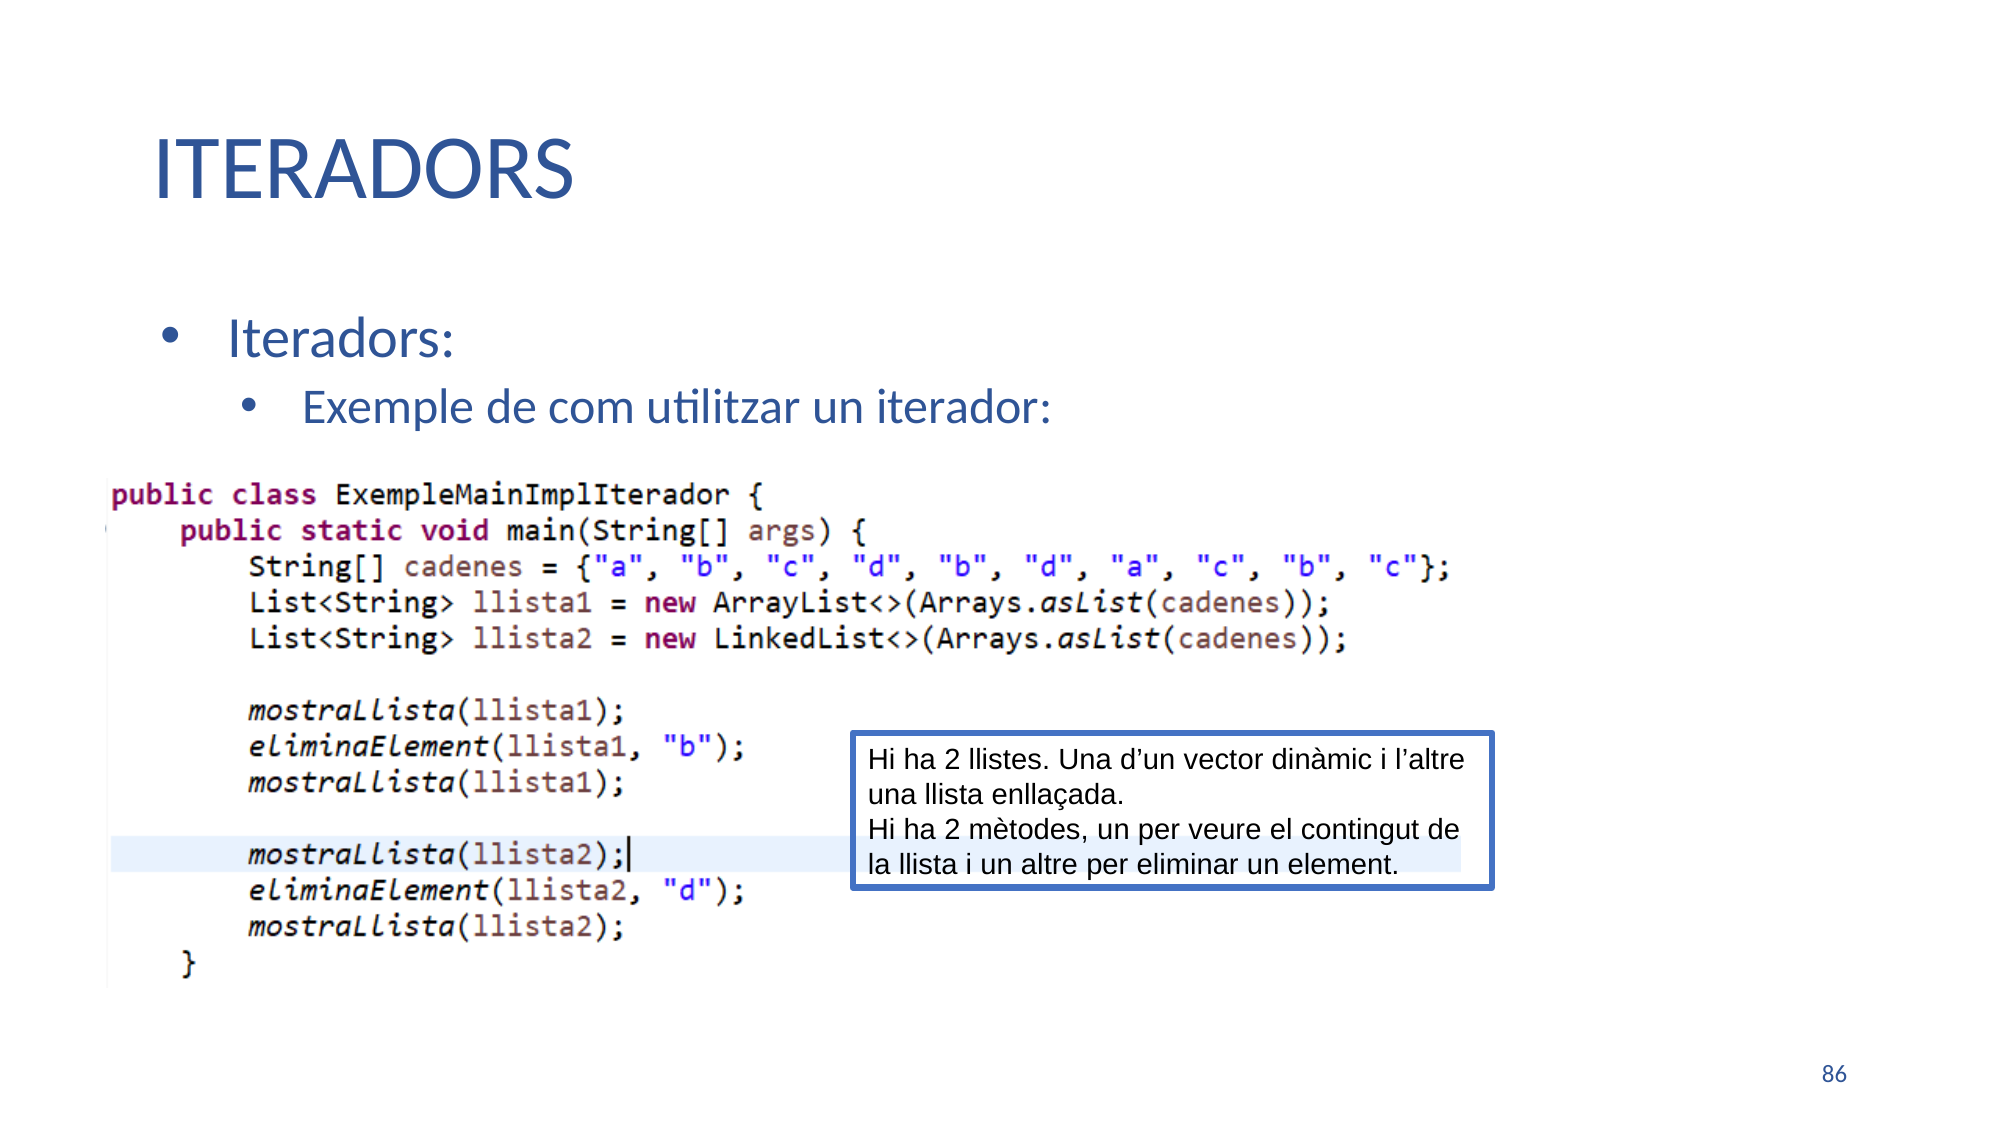

# ITERADORS
Iteradors:
Exemple de com utilitzar un iterador:
Hi ha 2 llistes. Una d’un vector dinàmic i l’altre una llista enllaçada.
Hi ha 2 mètodes, un per veure el contingut de la llista i un altre per eliminar un element.